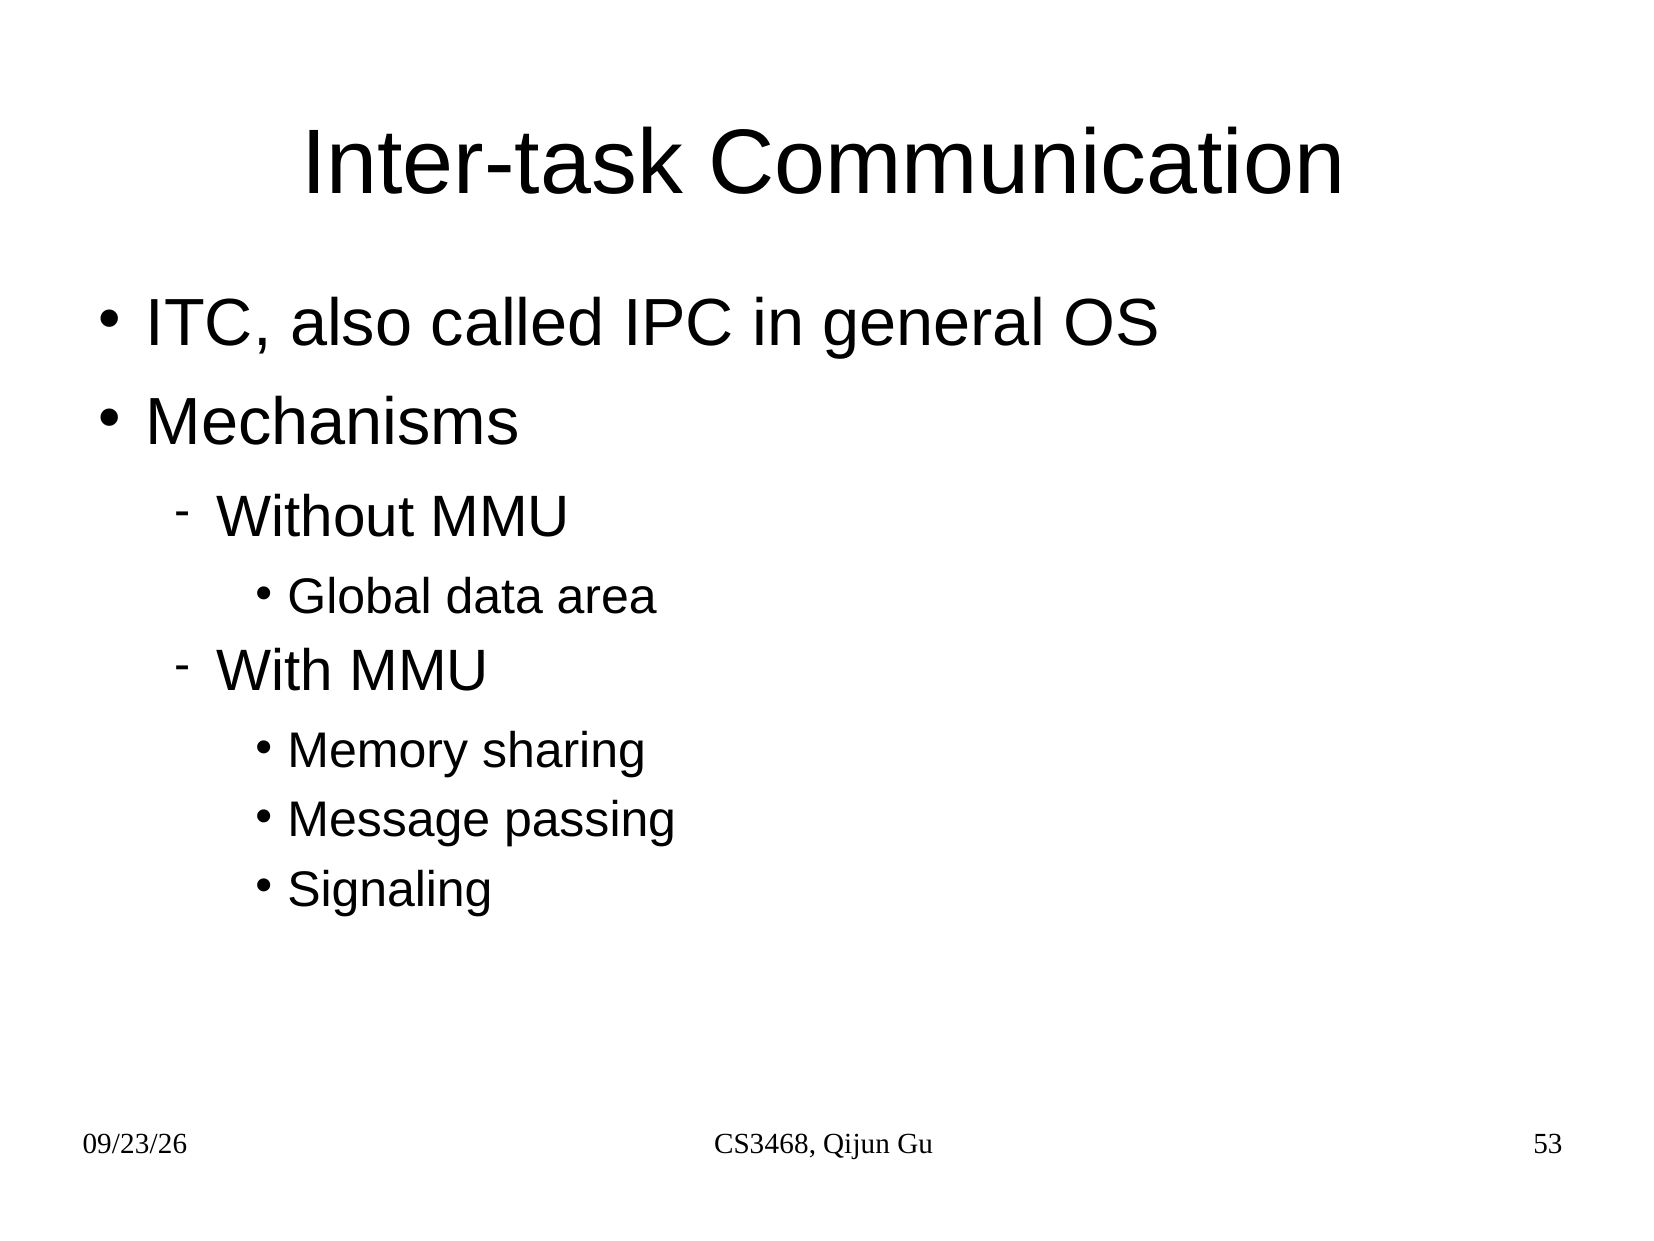

# Inter-task Communication
ITC, also called IPC in general OS
Mechanisms
Without MMU
Global data area
With MMU
Memory sharing
Message passing
Signaling
CS3468, Qijun Gu
53